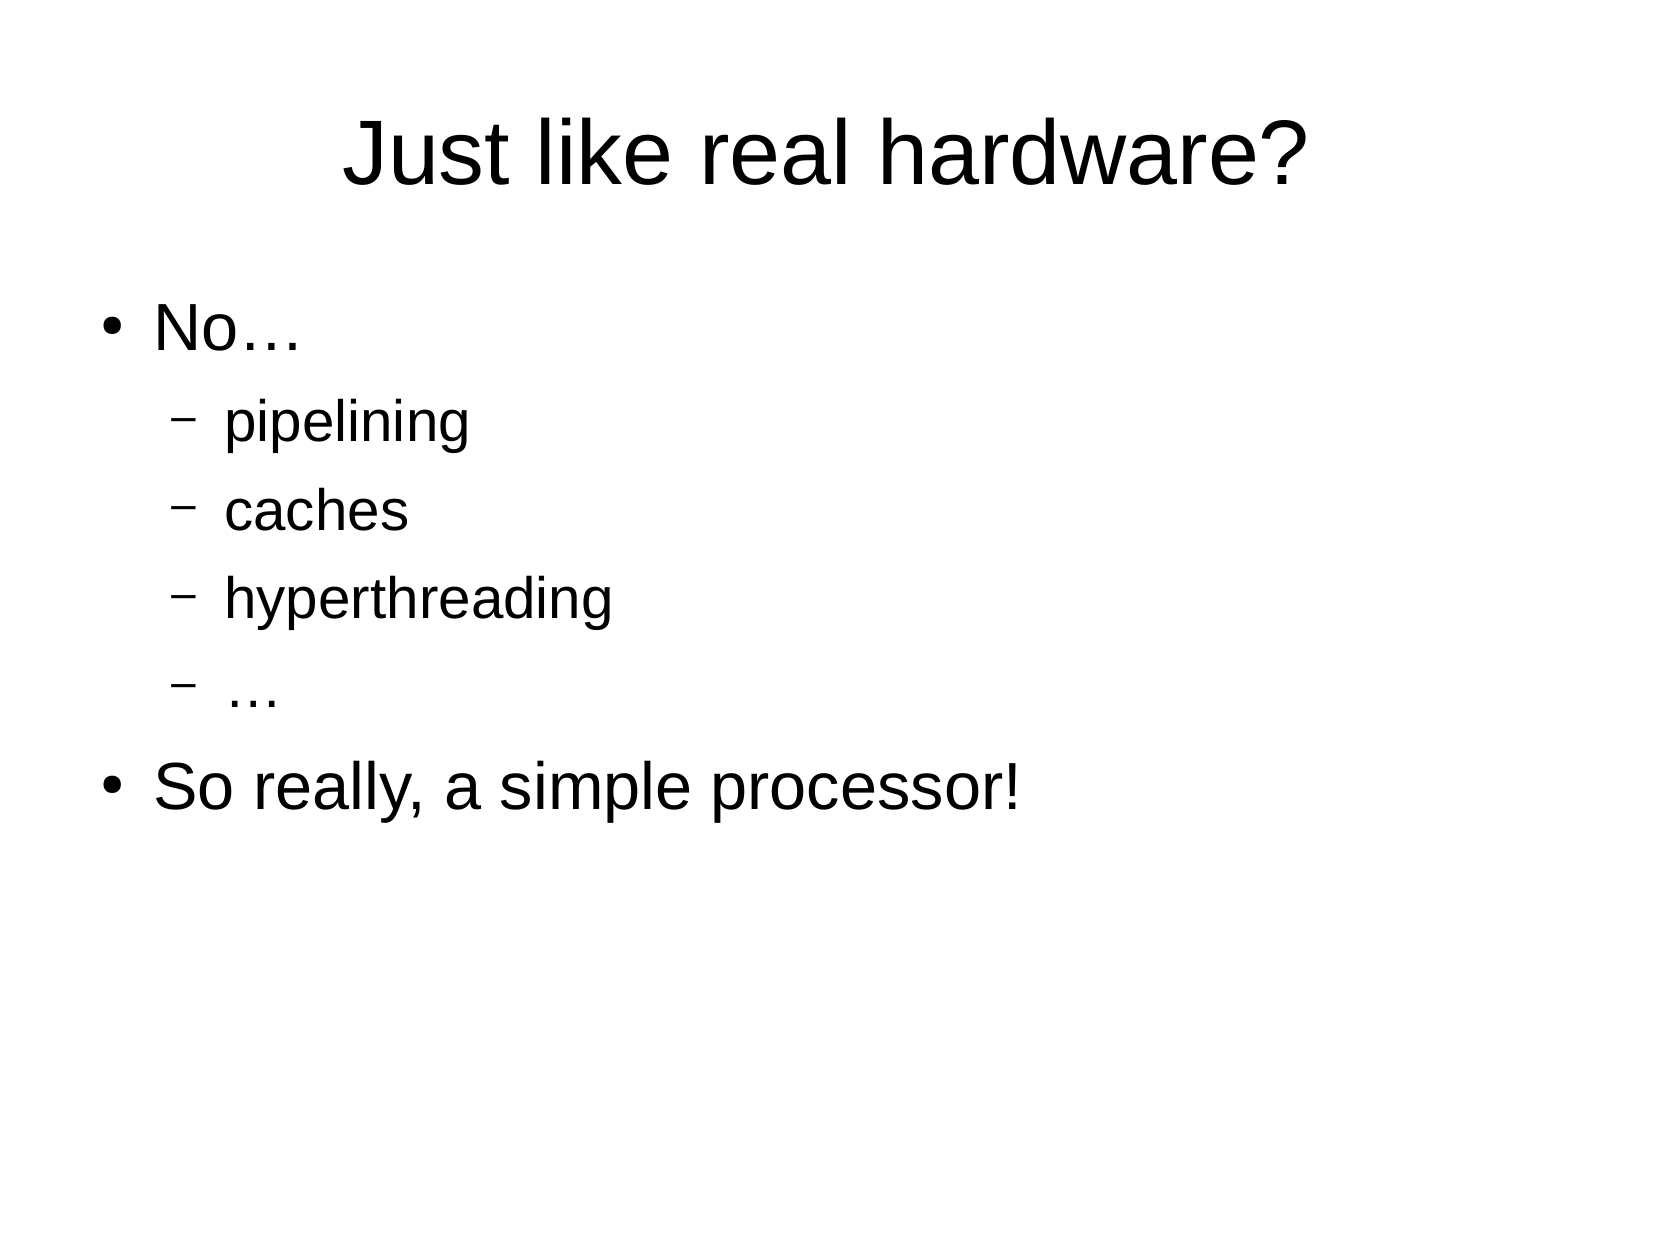

# Just like real hardware?
No…
pipelining
caches
hyperthreading
…
So really, a simple processor!